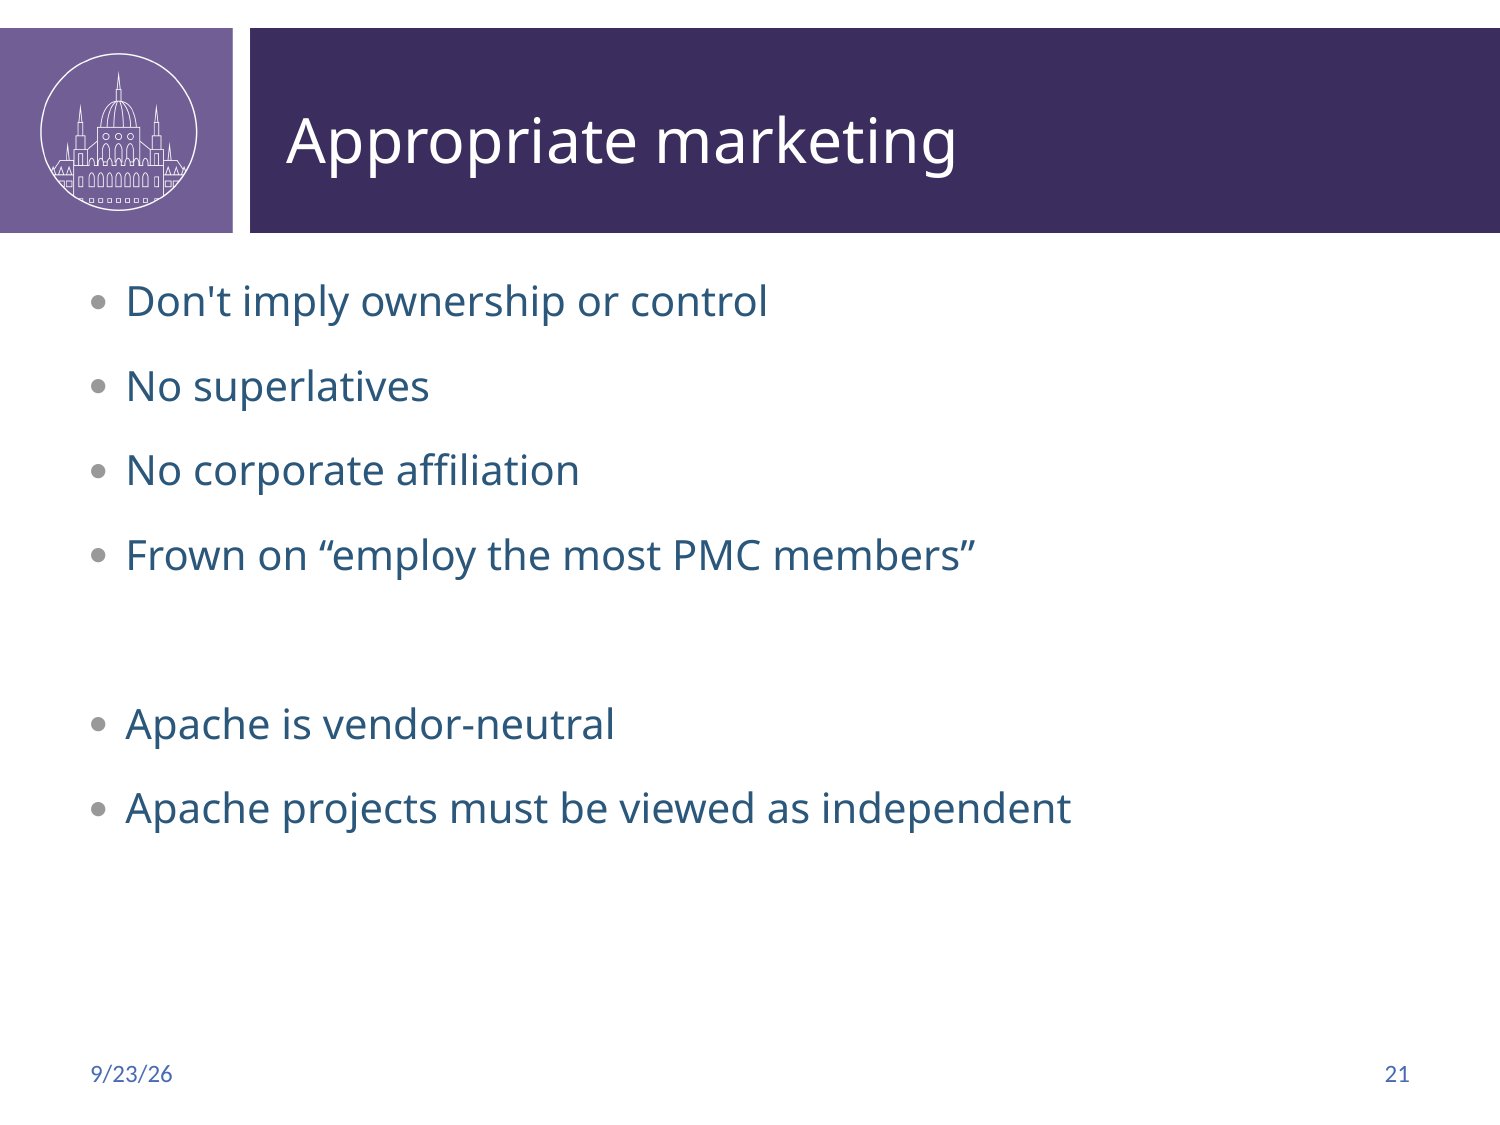

# Appropriate marketing
Don't imply ownership or control
No superlatives
No corporate affiliation
Frown on “employ the most PMC members”
Apache is vendor-neutral
Apache projects must be viewed as independent